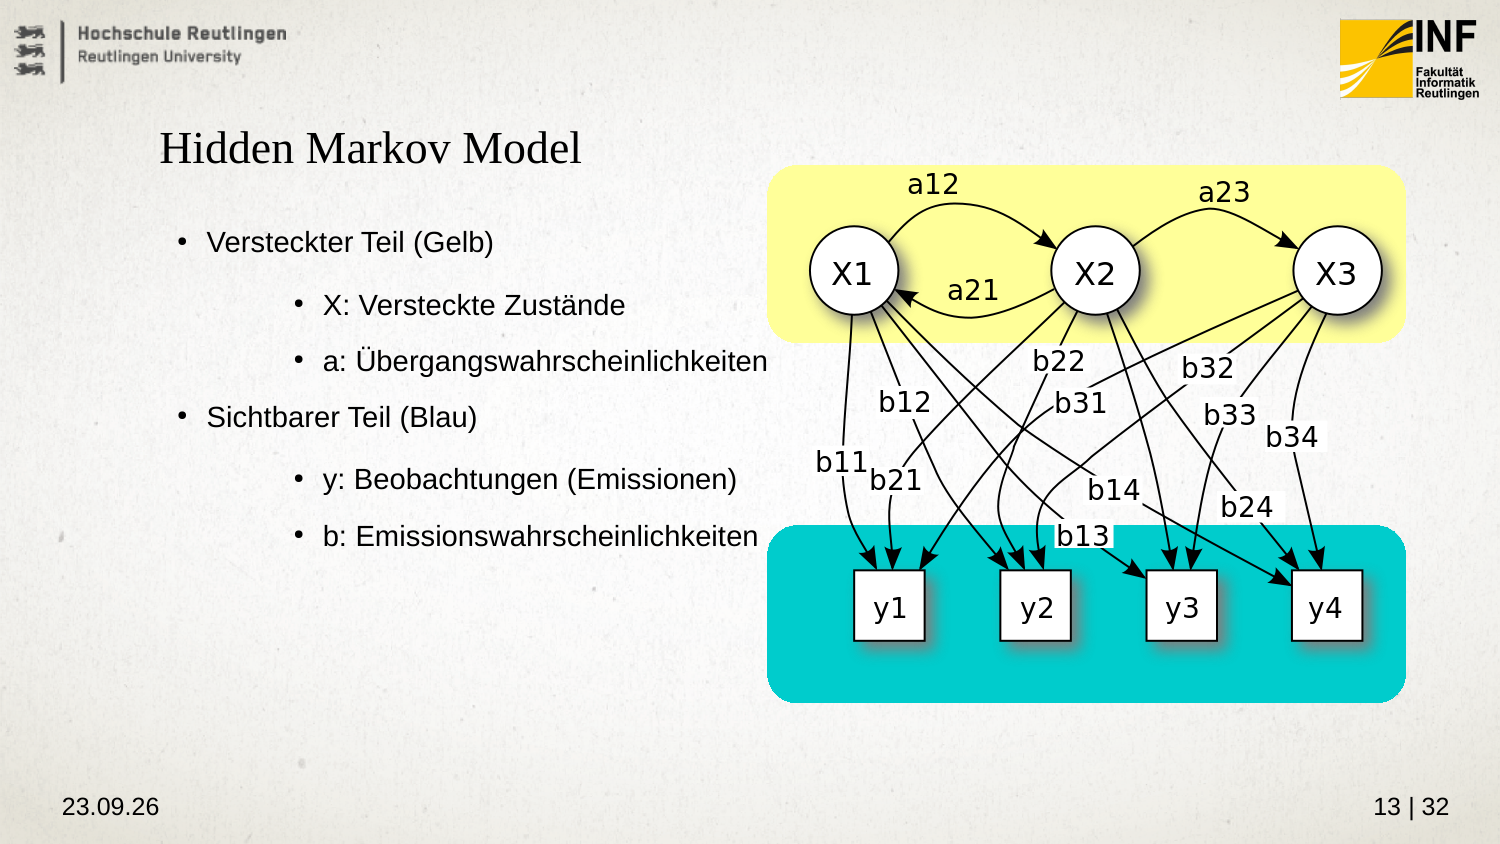

# Hidden Markov Model
Versteckter Teil (Gelb)
X: Versteckte Zustände
a: Übergangswahrscheinlichkeiten
Sichtbarer Teil (Blau)
y: Beobachtungen (Emissionen)
b: Emissionswahrscheinlichkeiten